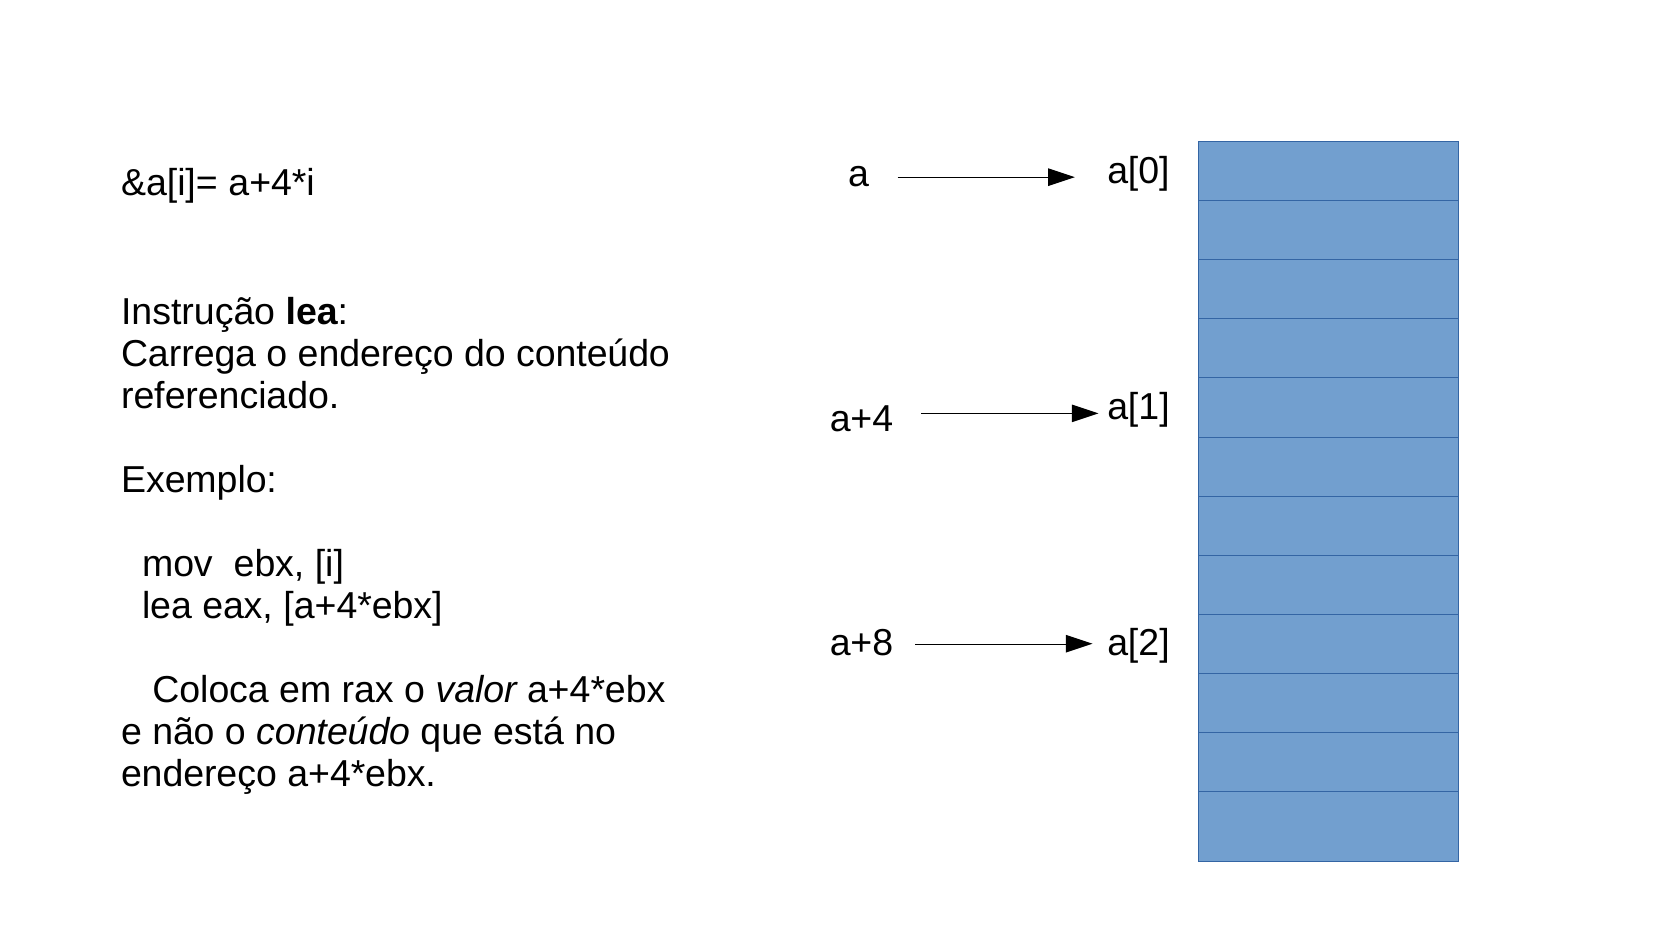

a[0]
a
&a[i]= a+4*i
Instrução lea:
Carrega o endereço do conteúdo referenciado.
Exemplo:
 mov ebx, [i]
 lea eax, [a+4*ebx]
 Coloca em rax o valor a+4*ebx e não o conteúdo que está no endereço a+4*ebx.
a[1]
a+4
a+8
a[2]